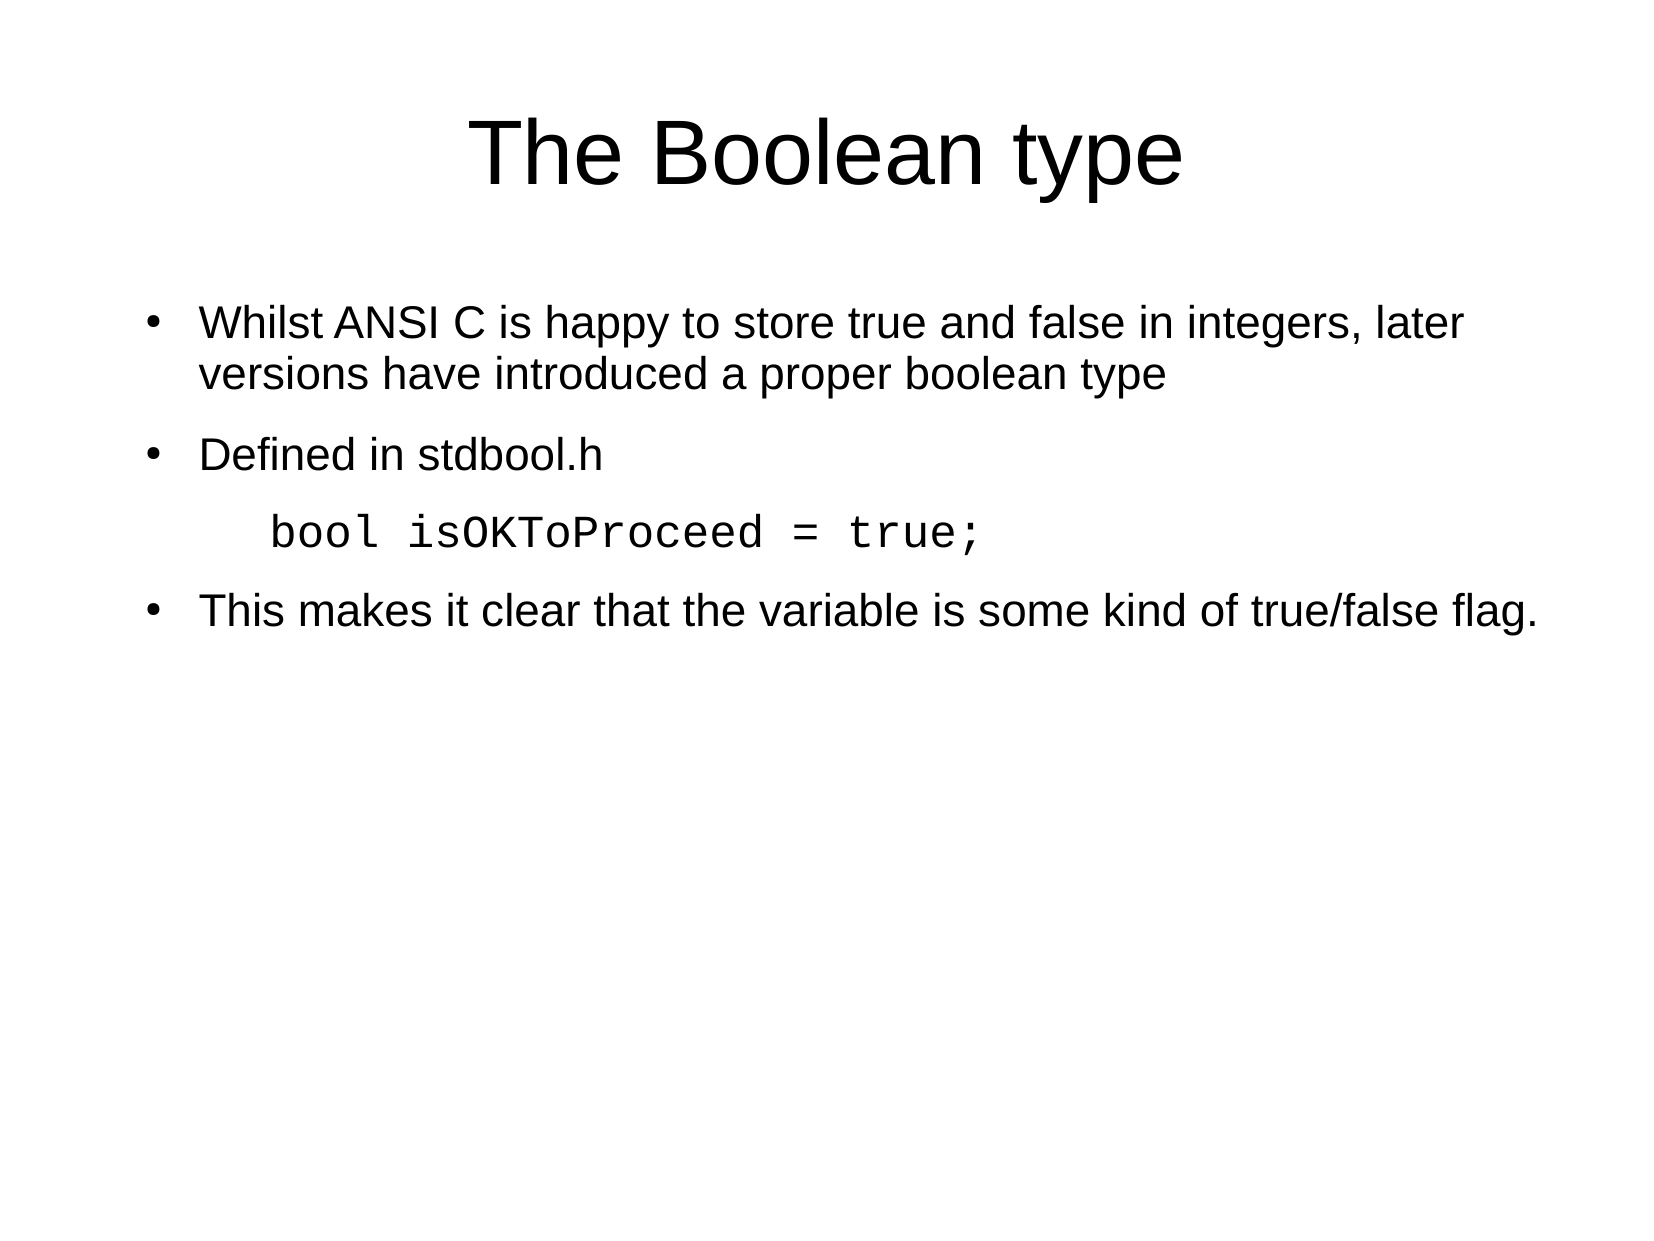

# The Boolean type
Whilst ANSI C is happy to store true and false in integers, later versions have introduced a proper boolean type
Defined in stdbool.h
bool isOKToProceed = true;
This makes it clear that the variable is some kind of true/false flag.